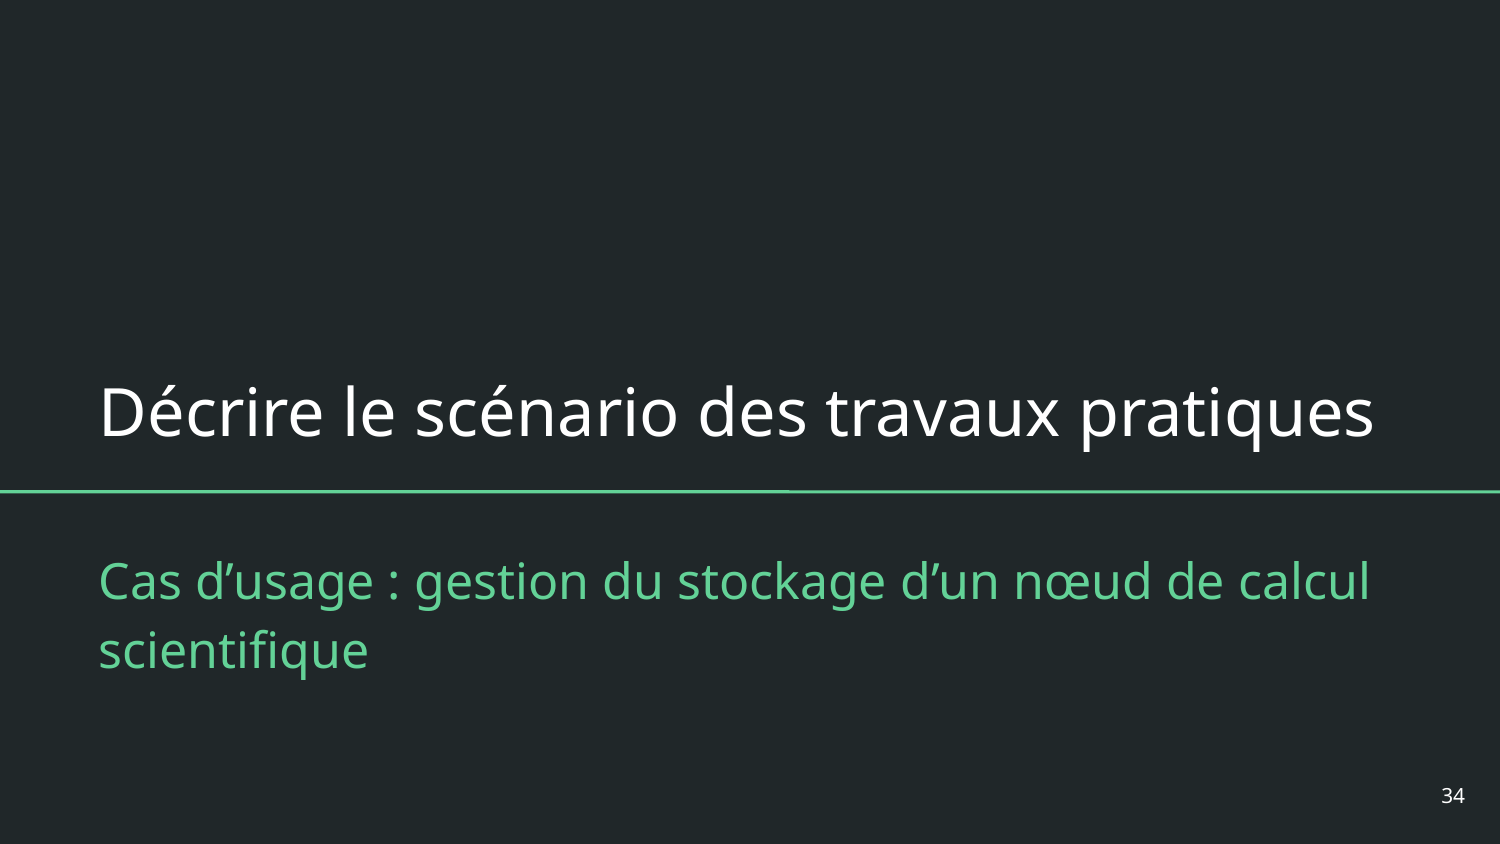

# Décrire le scénario des travaux pratiques
Cas d’usage : gestion du stockage d’un nœud de calcul scientifique